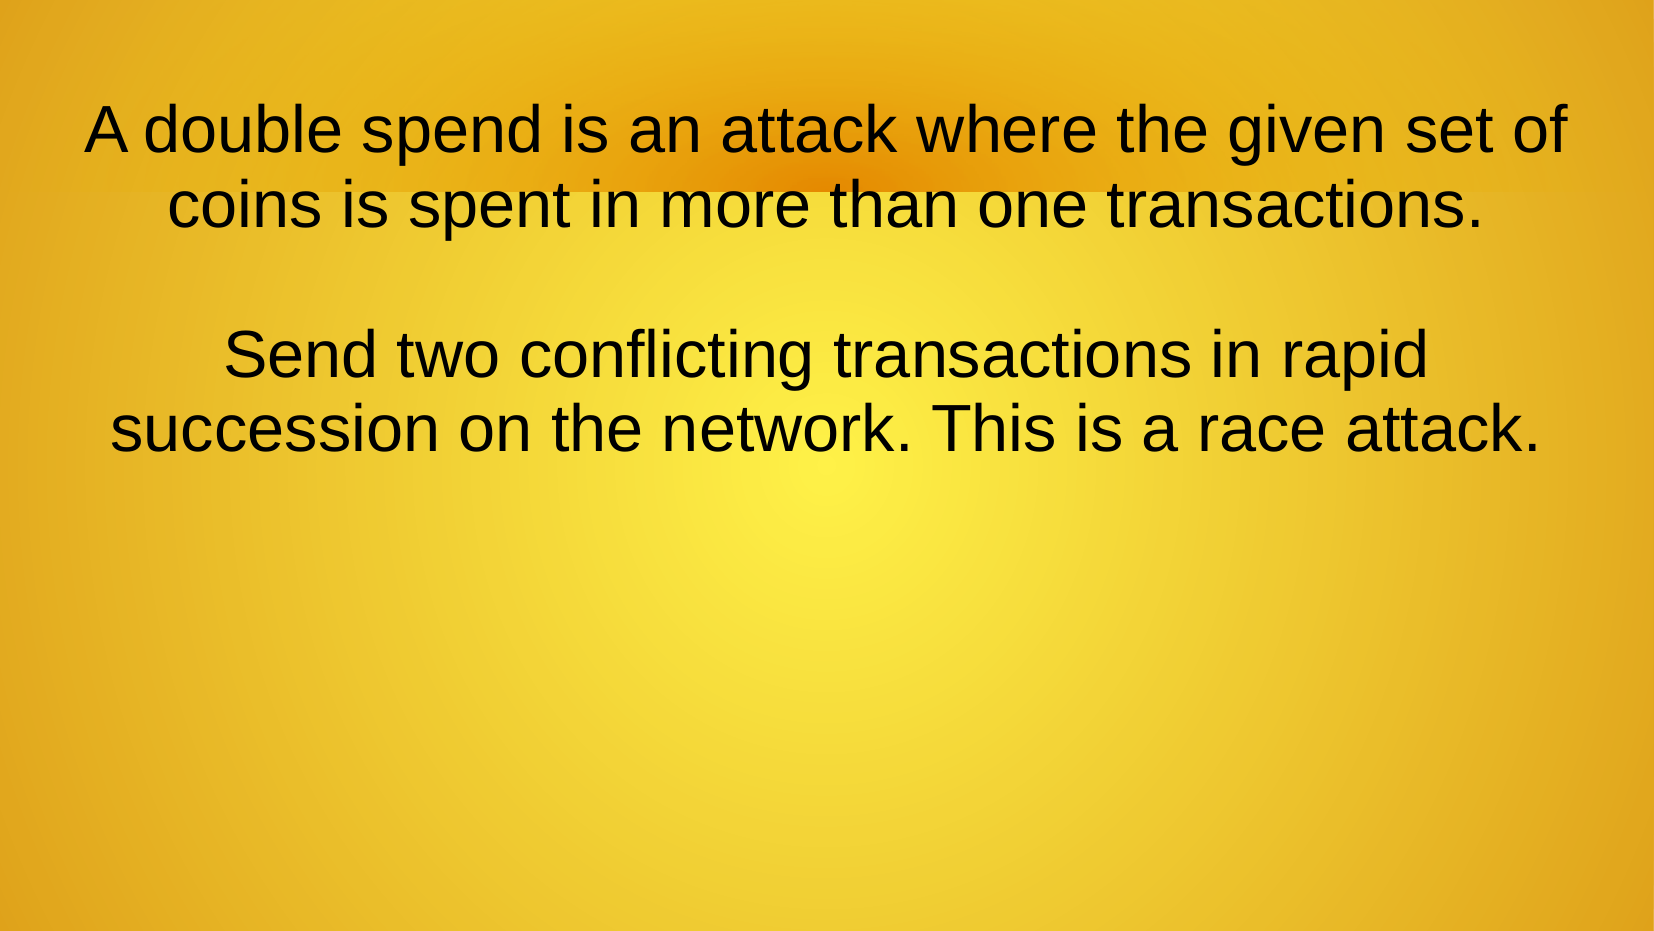

# A double spend is an attack where the given set of coins is spent in more than one transactions.
Send two conflicting transactions in rapid succession on the network. This is a race attack.